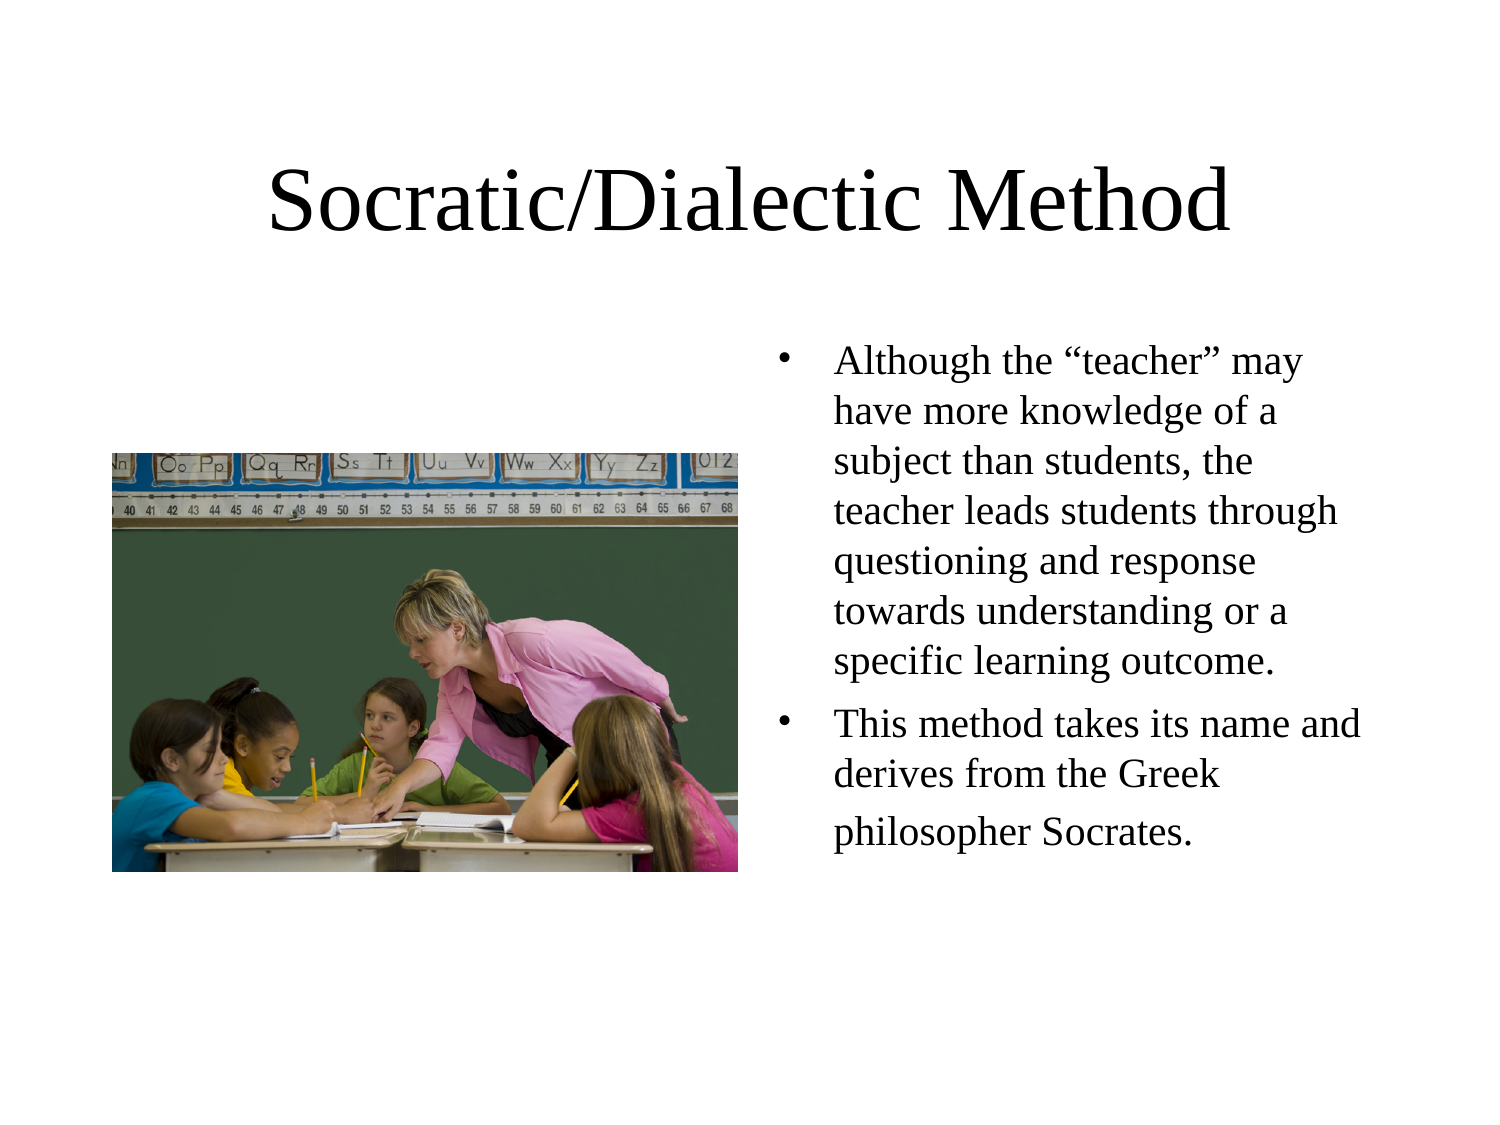

# Socratic/Dialectic Method
Although the “teacher” may have more knowledge of a subject than students, the teacher leads students through questioning and response towards understanding or a specific learning outcome.
This method takes its name and derives from the Greek philosopher Socrates.